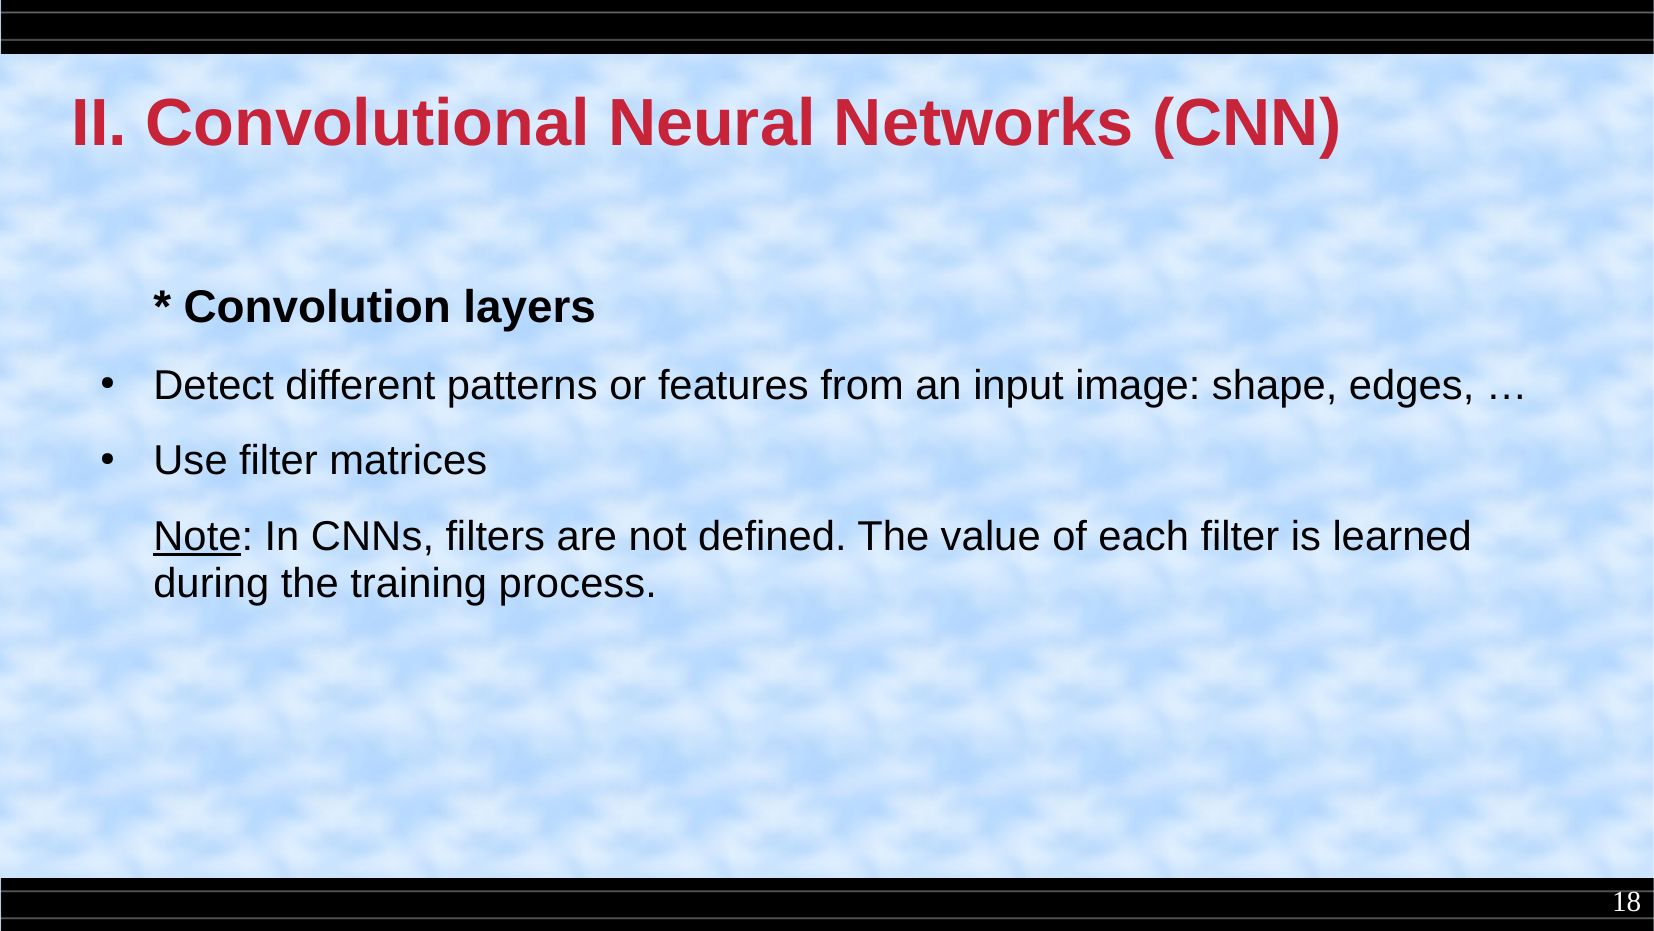

# II. Convolutional Neural Networks (CNN)
* Convolution layers
Detect different patterns or features from an input image: shape, edges, …
Use filter matrices
Note: In CNNs, filters are not defined. The value of each filter is learned during the training process.